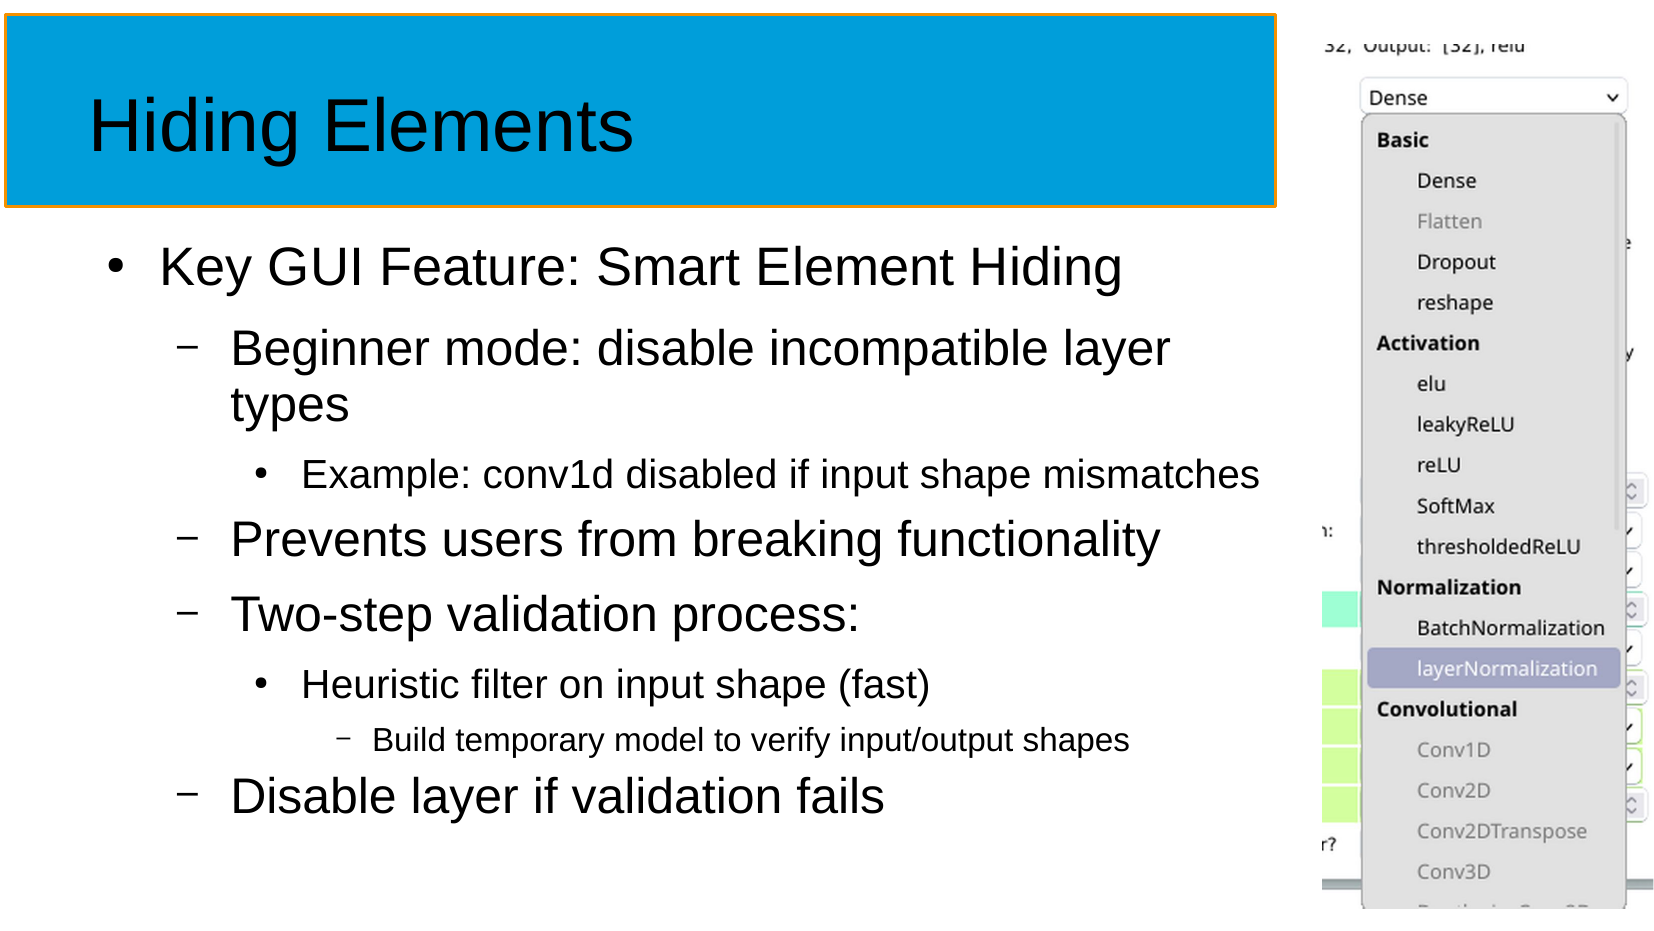

# Hiding Elements
Key GUI Feature: Smart Element Hiding
Beginner mode: disable incompatible layer types
Example: conv1d disabled if input shape mismatches
Prevents users from breaking functionality
Two-step validation process:
Heuristic filter on input shape (fast)
Build temporary model to verify input/output shapes
Disable layer if validation fails